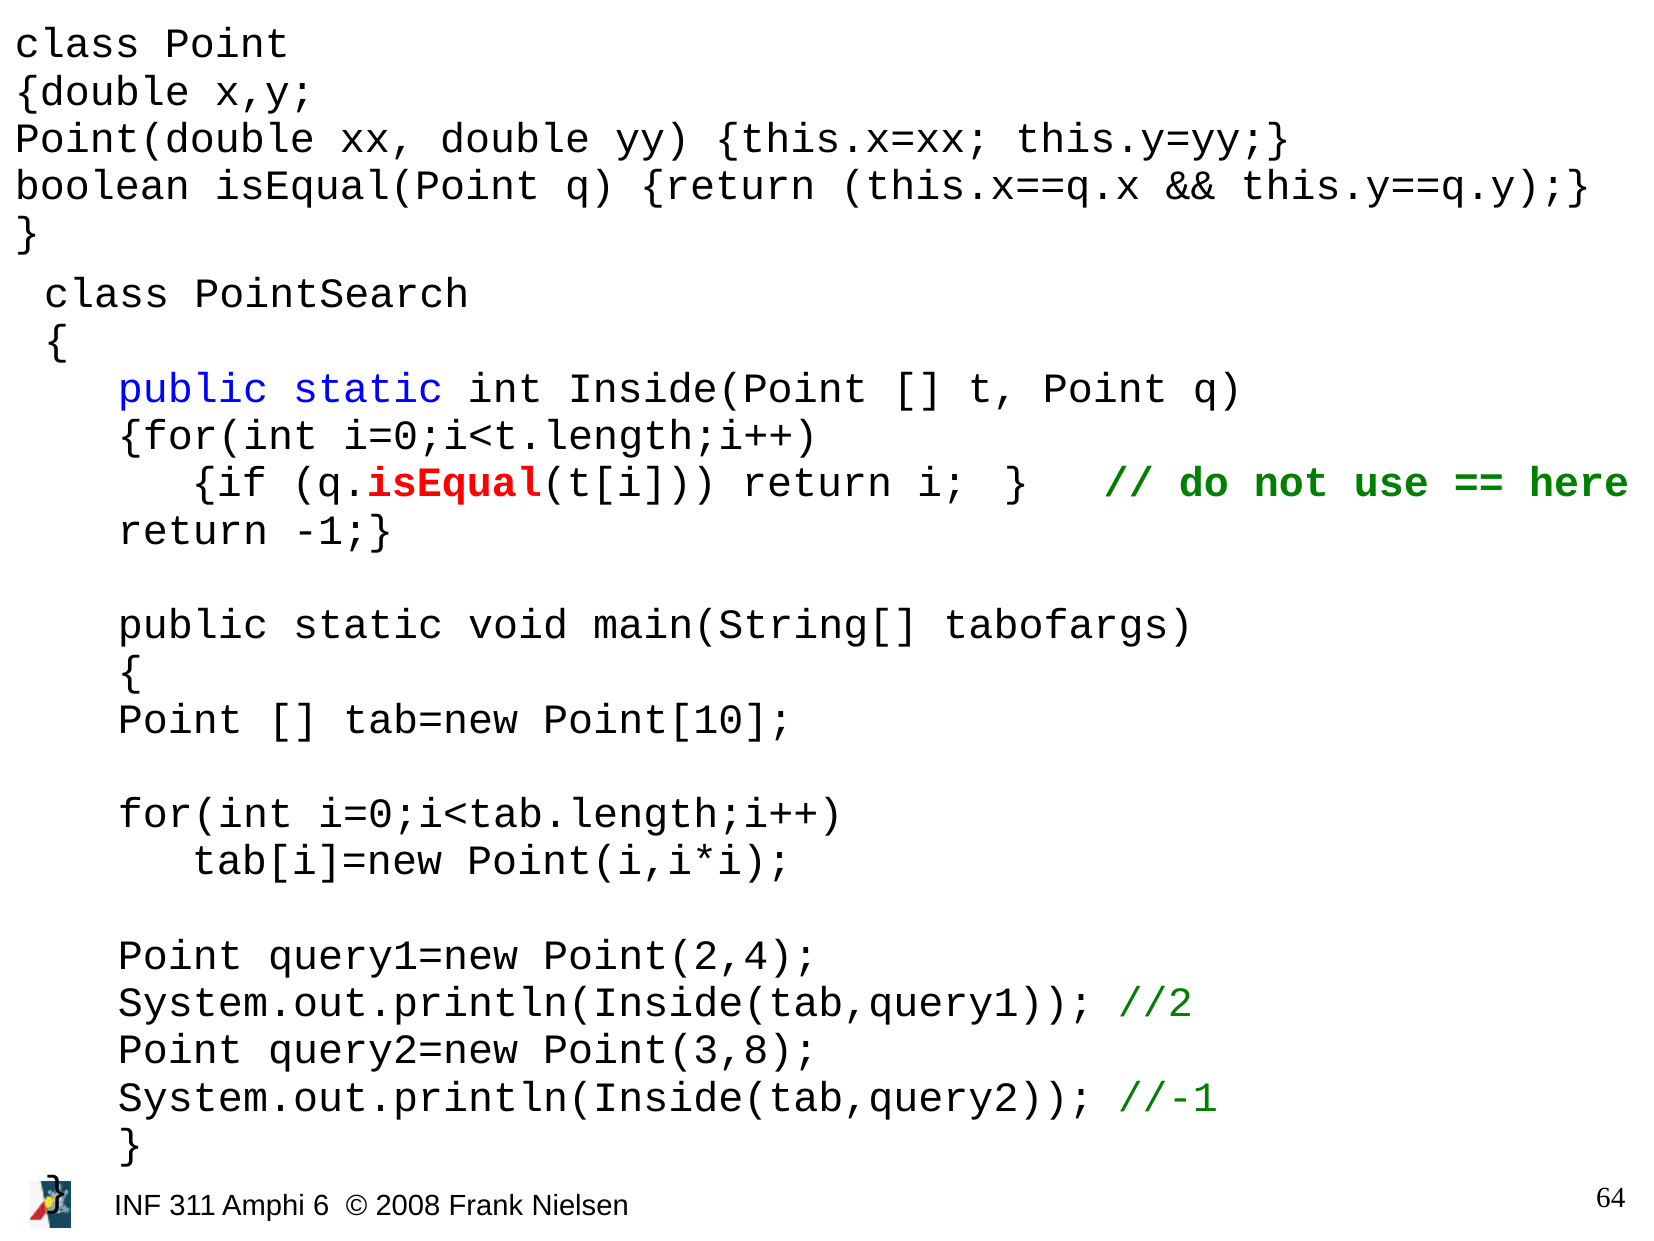

class Point
{double x,y;
Point(double xx, double yy) {this.x=xx; this.y=yy;}
boolean isEqual(Point q) {return (this.x==q.x && this.y==q.y);}
}
class PointSearch
{
	public static int Inside(Point [] t, Point q)
	{for(int i=0;i<t.length;i++)
		{if (q.isEqual(t[i])) return i;	} // do not use == here
	return -1;}
	public static void main(String[] tabofargs)
	{
	Point [] tab=new Point[10];
	for(int i=0;i<tab.length;i++)
		tab[i]=new Point(i,i*i);
	Point query1=new Point(2,4);
	System.out.println(Inside(tab,query1)); //2
	Point query2=new Point(3,8);
	System.out.println(Inside(tab,query2)); //-1
	}
}